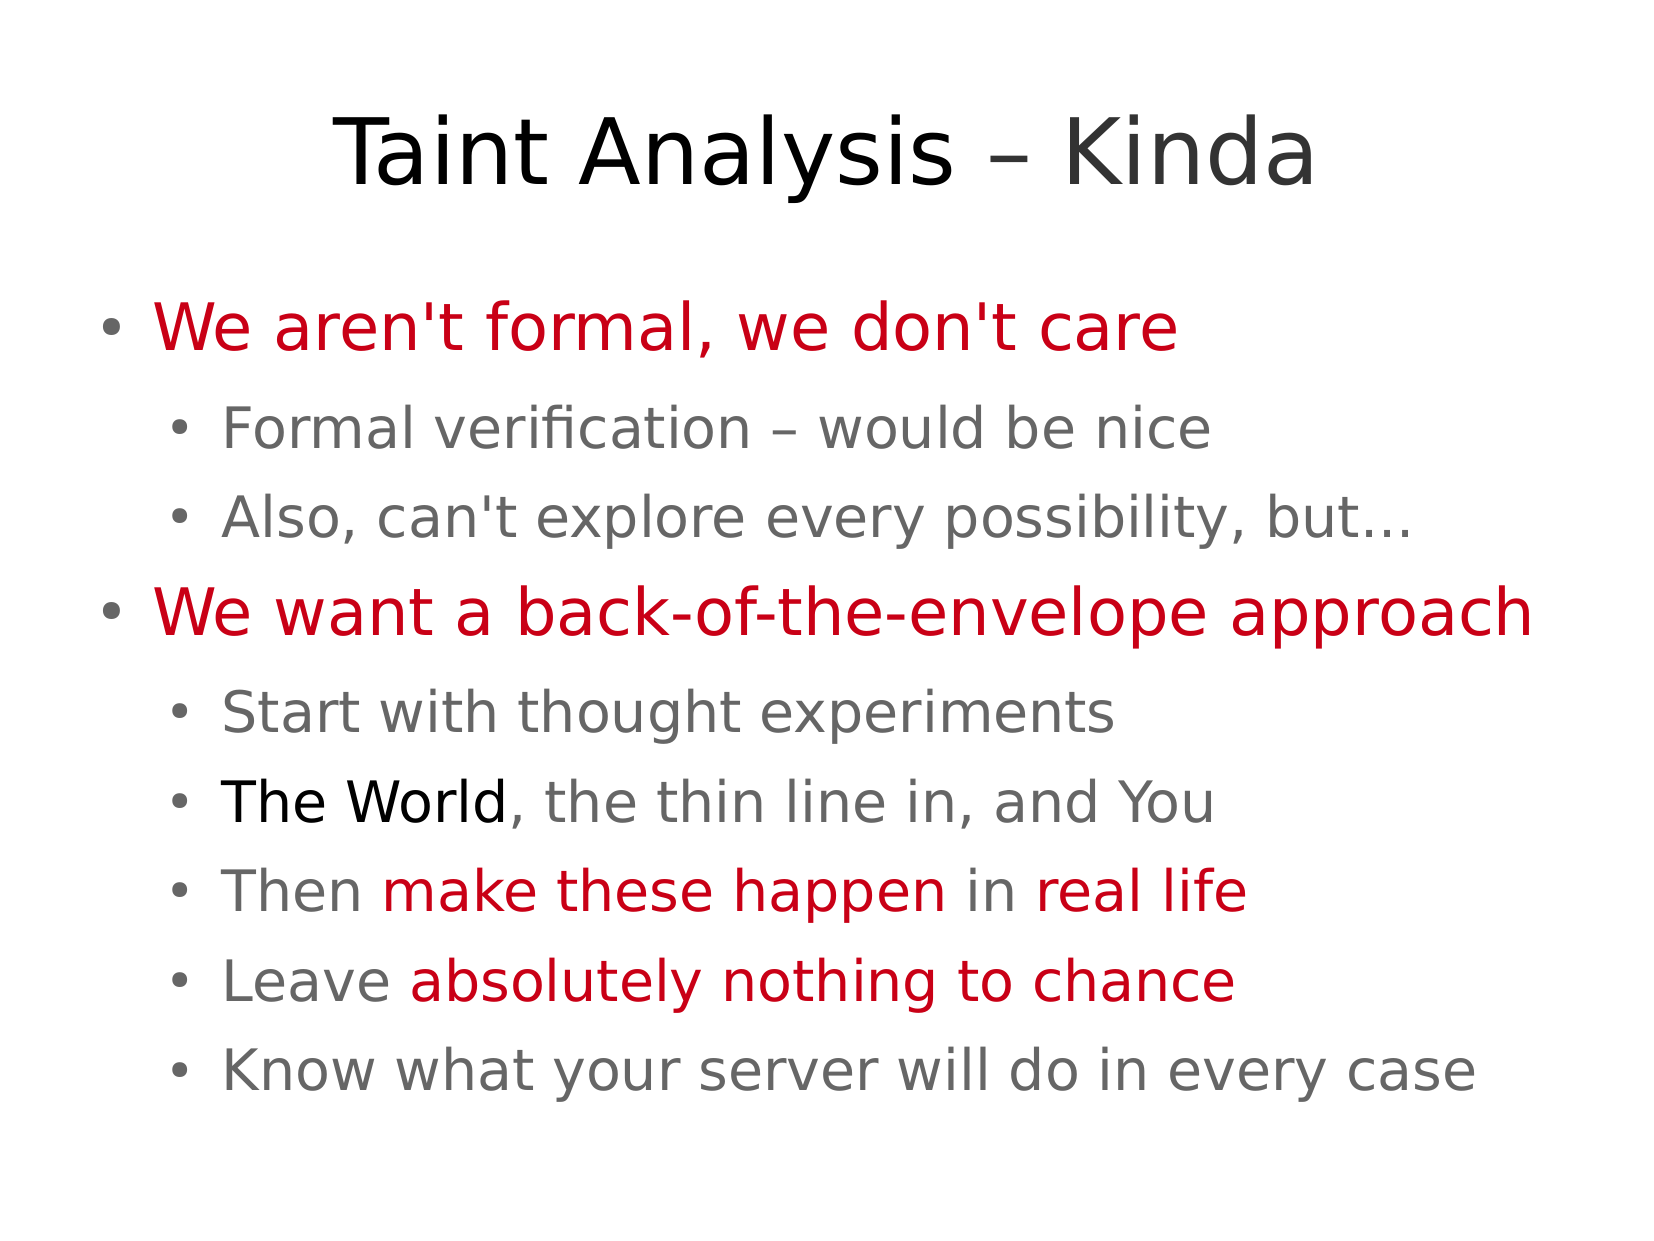

# Taint Analysis – Kinda
We aren't formal, we don't care
Formal verification – would be nice
Also, can't explore every possibility, but...
We want a back-of-the-envelope approach
Start with thought experiments
The World, the thin line in, and You
Then make these happen in real life
Leave absolutely nothing to chance
Know what your server will do in every case